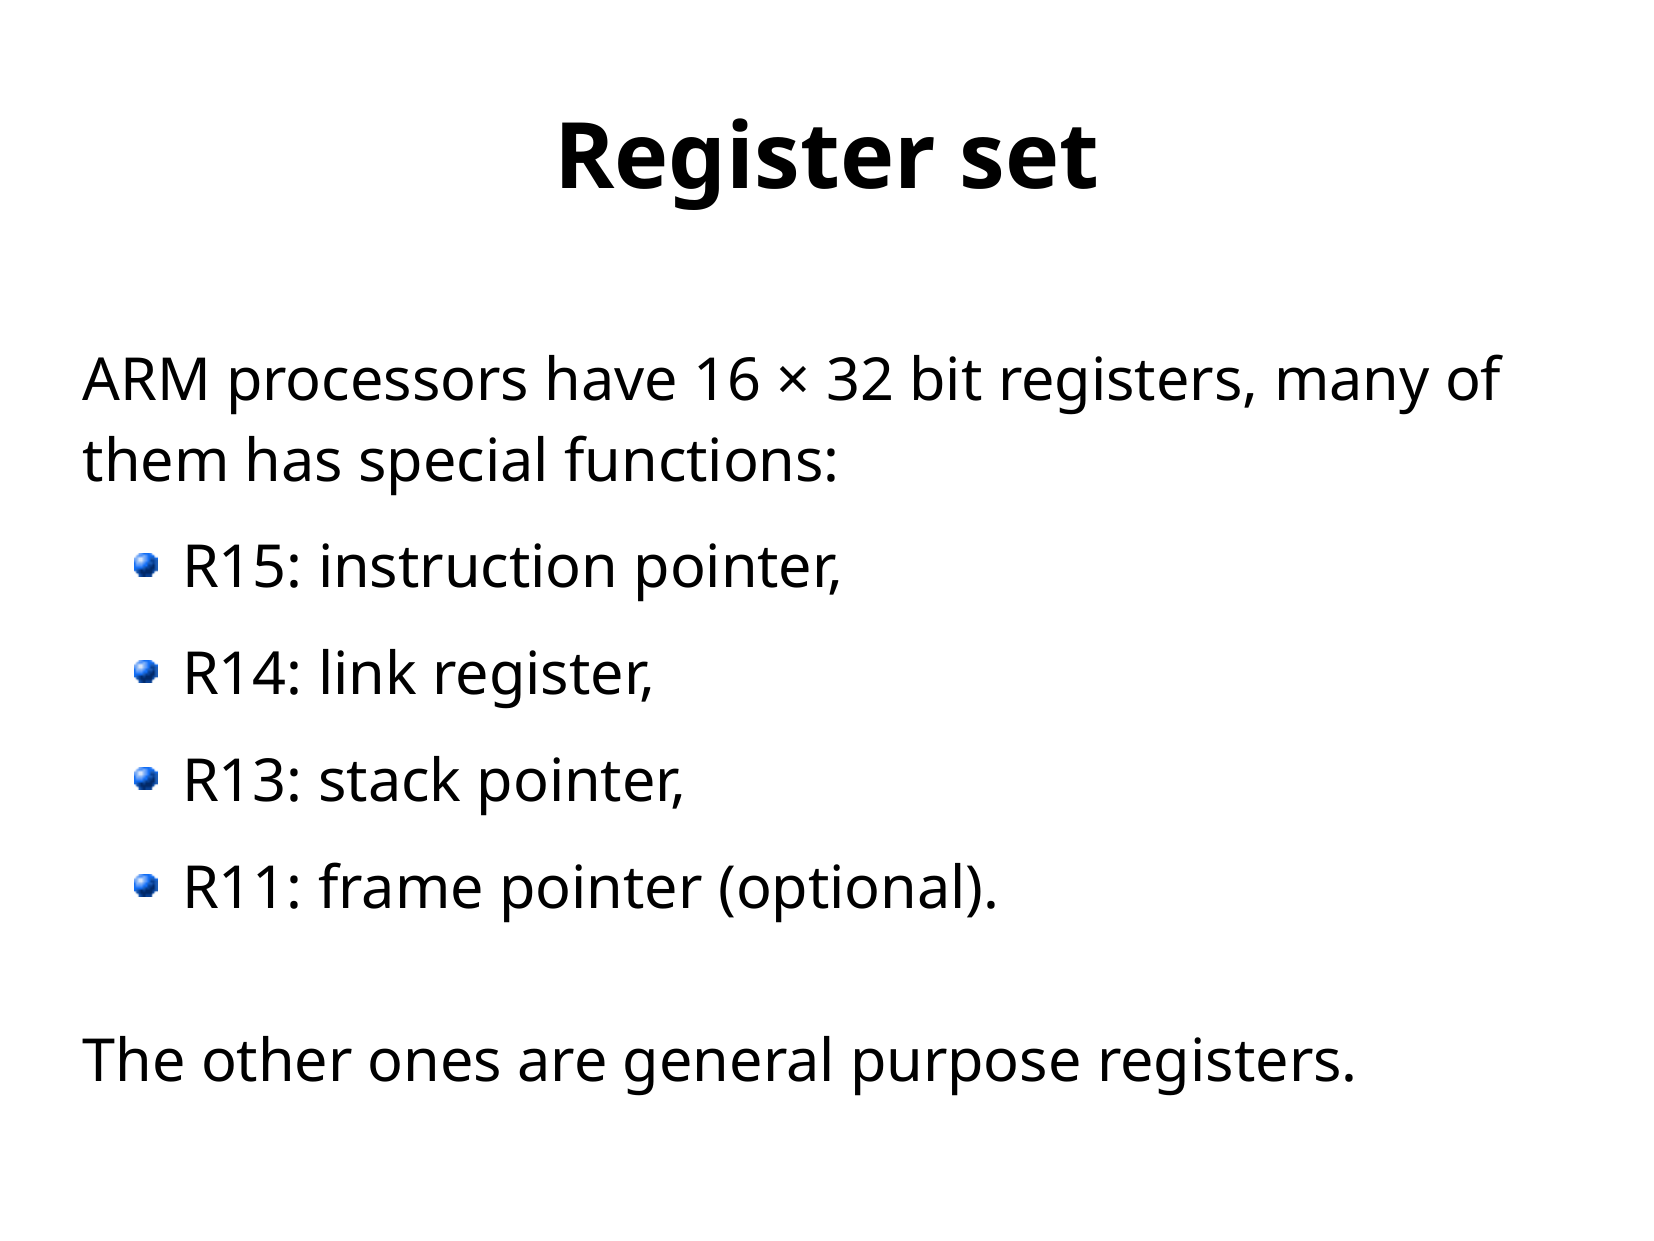

# Register set
ARM processors have 16 × 32 bit registers, many of them has special functions:
R15: instruction pointer,
R14: link register,
R13: stack pointer,
R11: frame pointer (optional).
The other ones are general purpose registers.